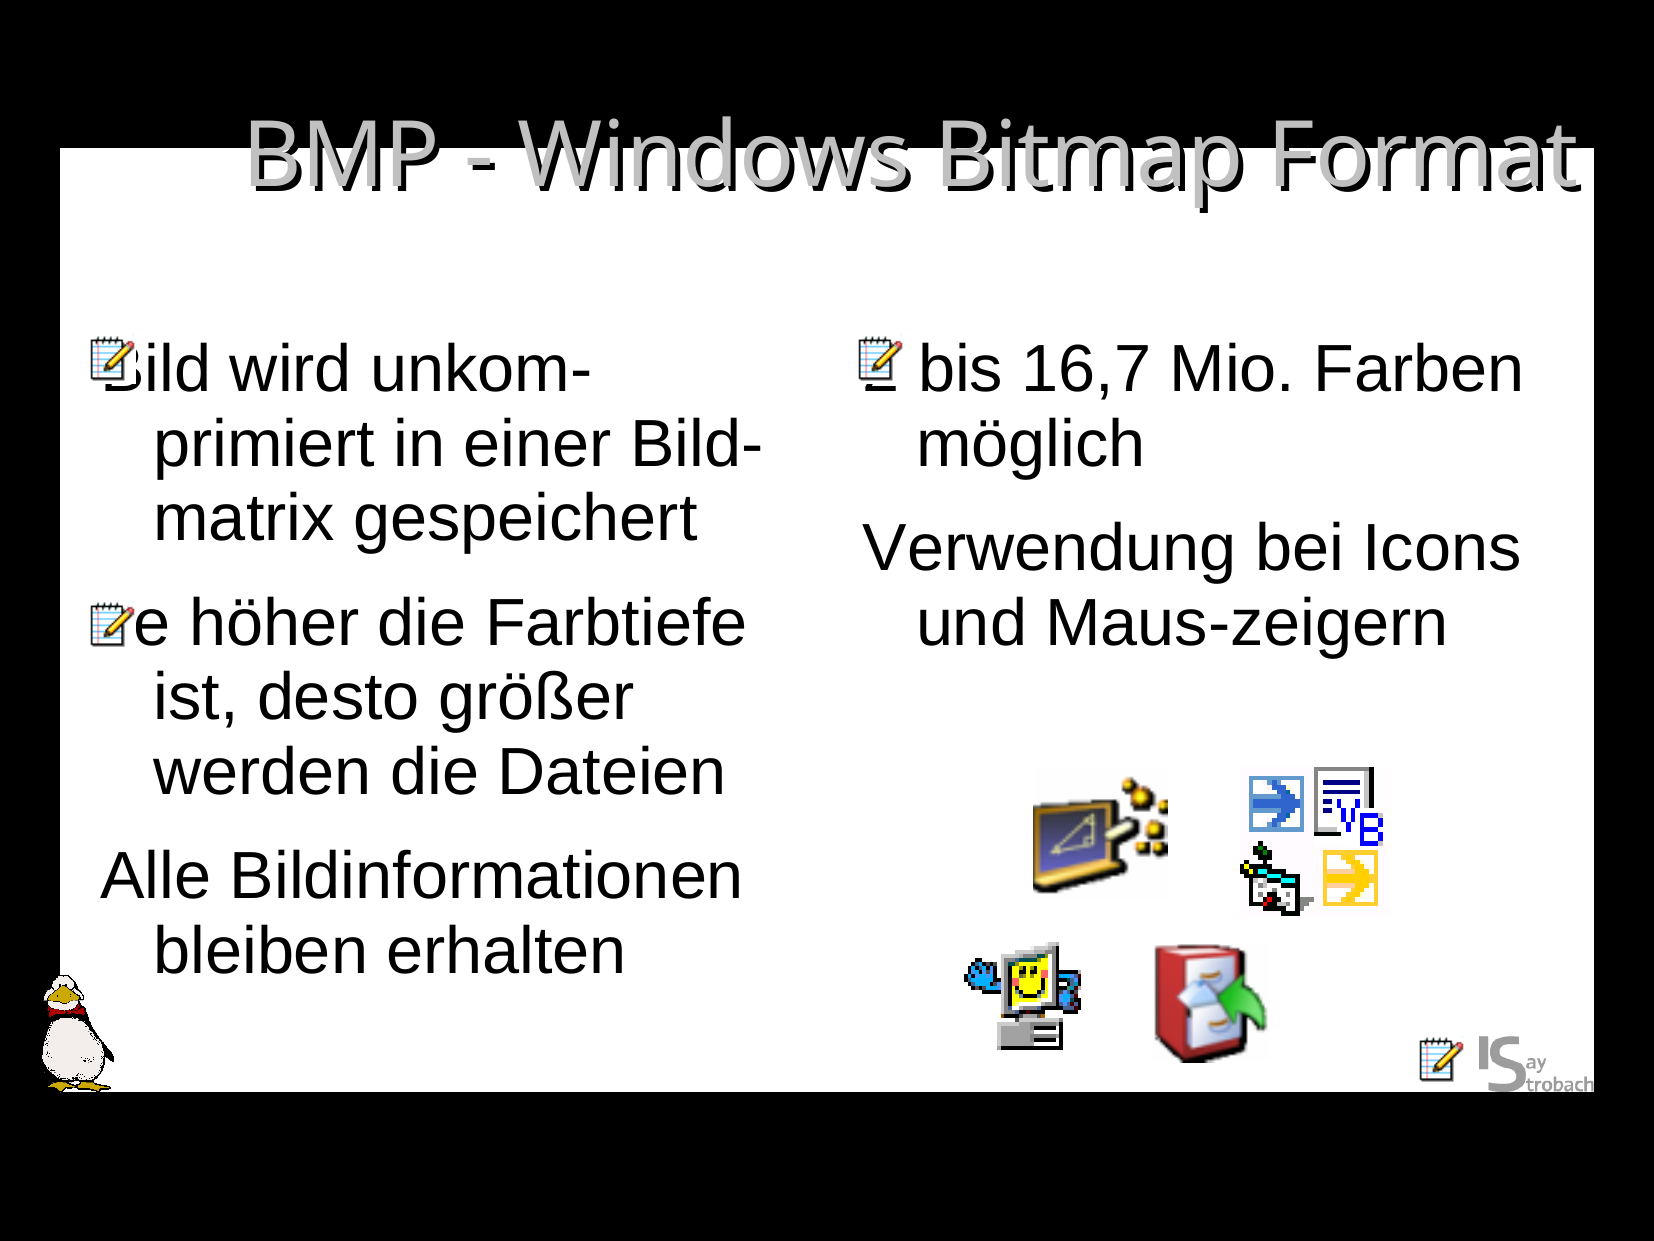

BMP - Windows Bitmap Format
# Bild wird unkom-primiert in einer Bild-matrix gespeichert
Je höher die Farbtiefe ist, desto größer werden die Dateien
Alle Bildinformationen bleiben erhalten
2 bis 16,7 Mio. Farben möglich
Verwendung bei Icons und Maus-zeigern